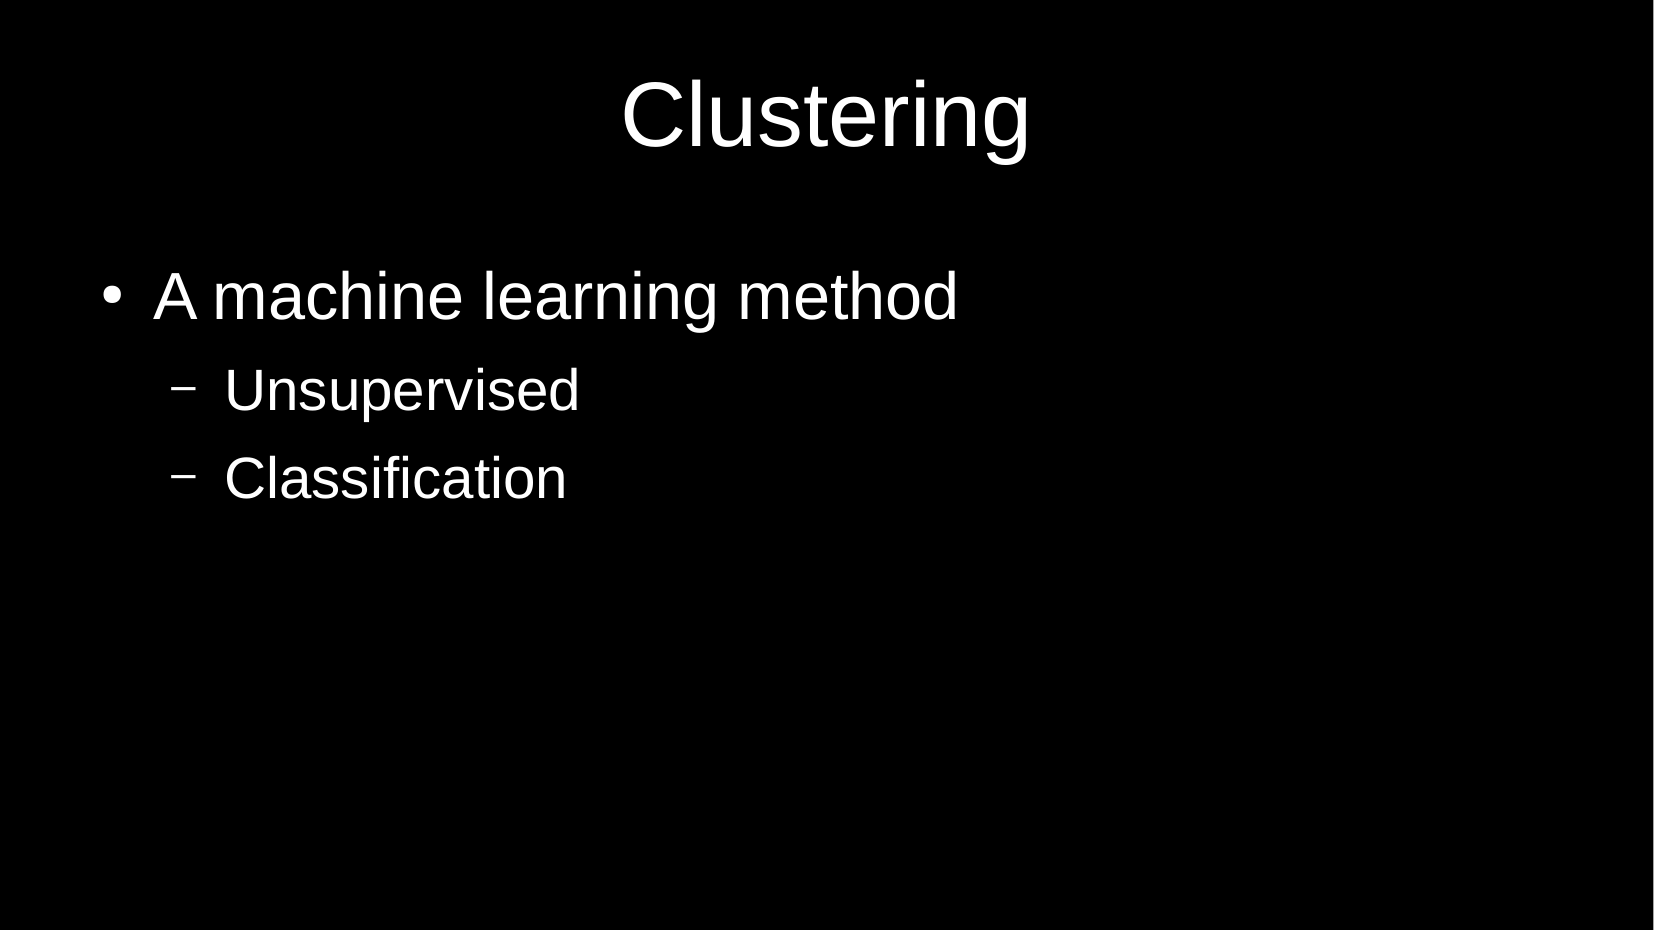

# Clustering
A machine learning method
Unsupervised
Classification